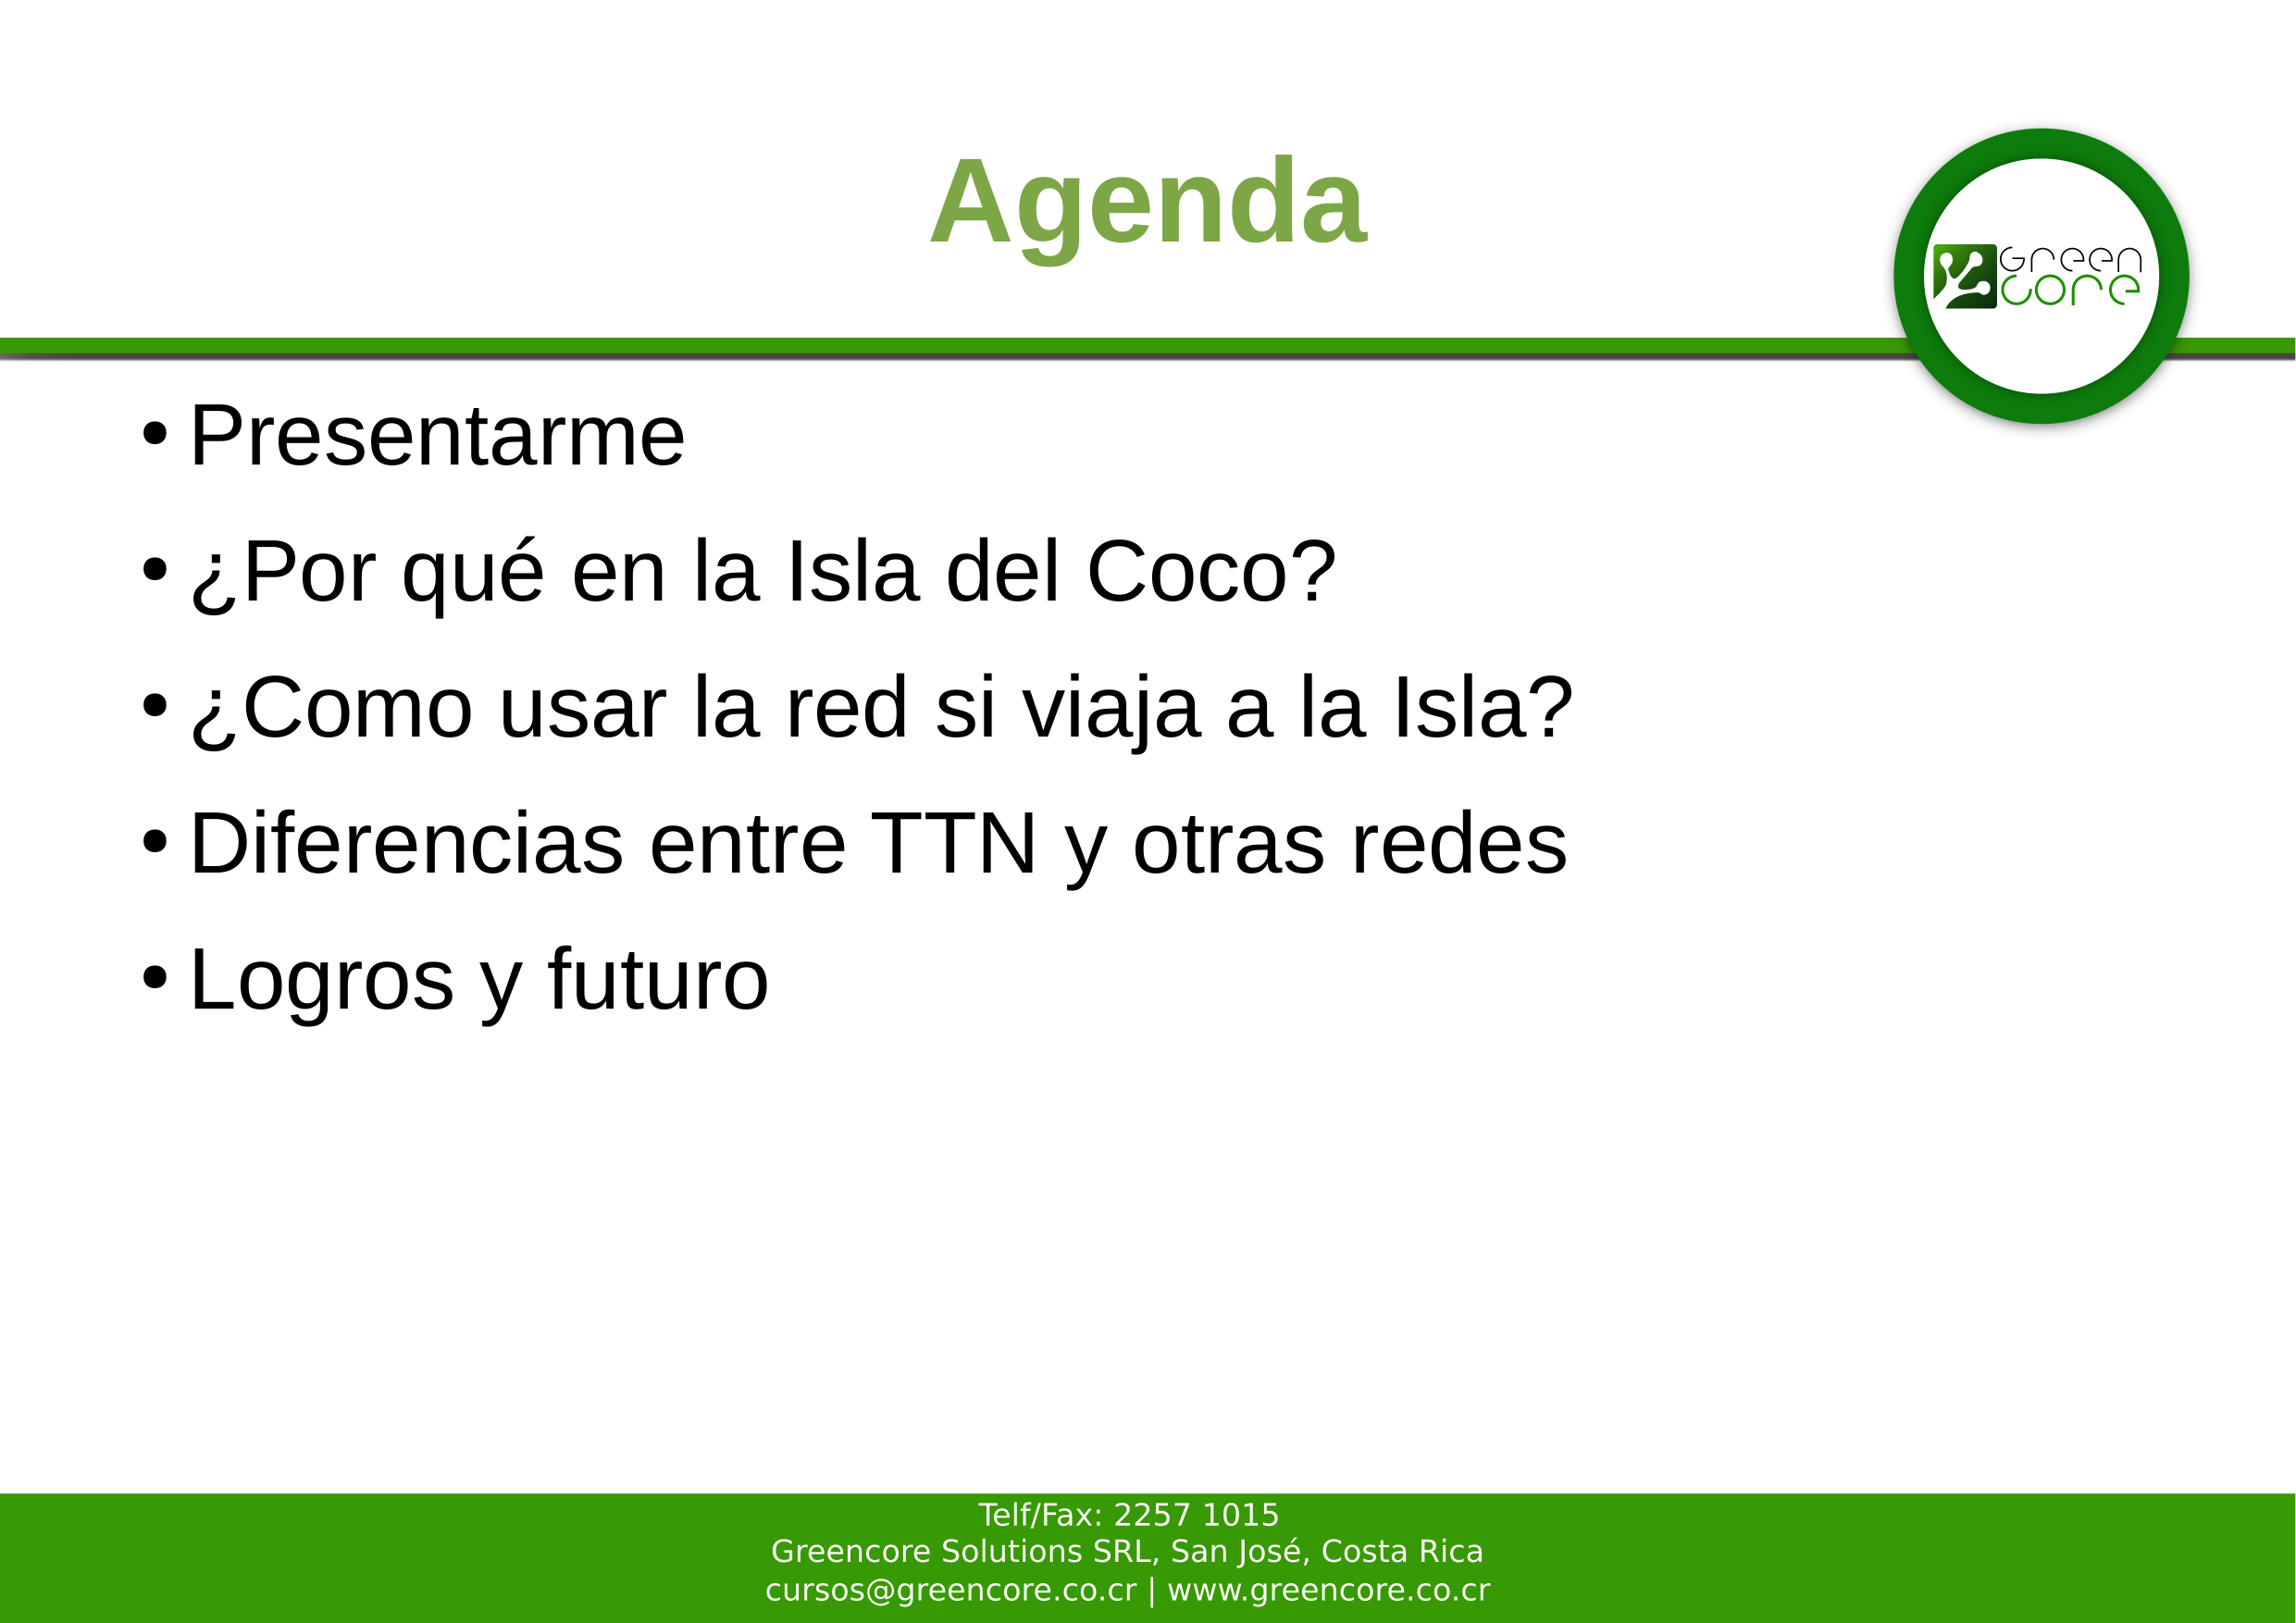

# Agenda
Presentarme
¿Por qué en la Isla del Coco?
¿Como usar la red si viaja a la Isla?
Diferencias entre TTN y otras redes
Logros y futuro